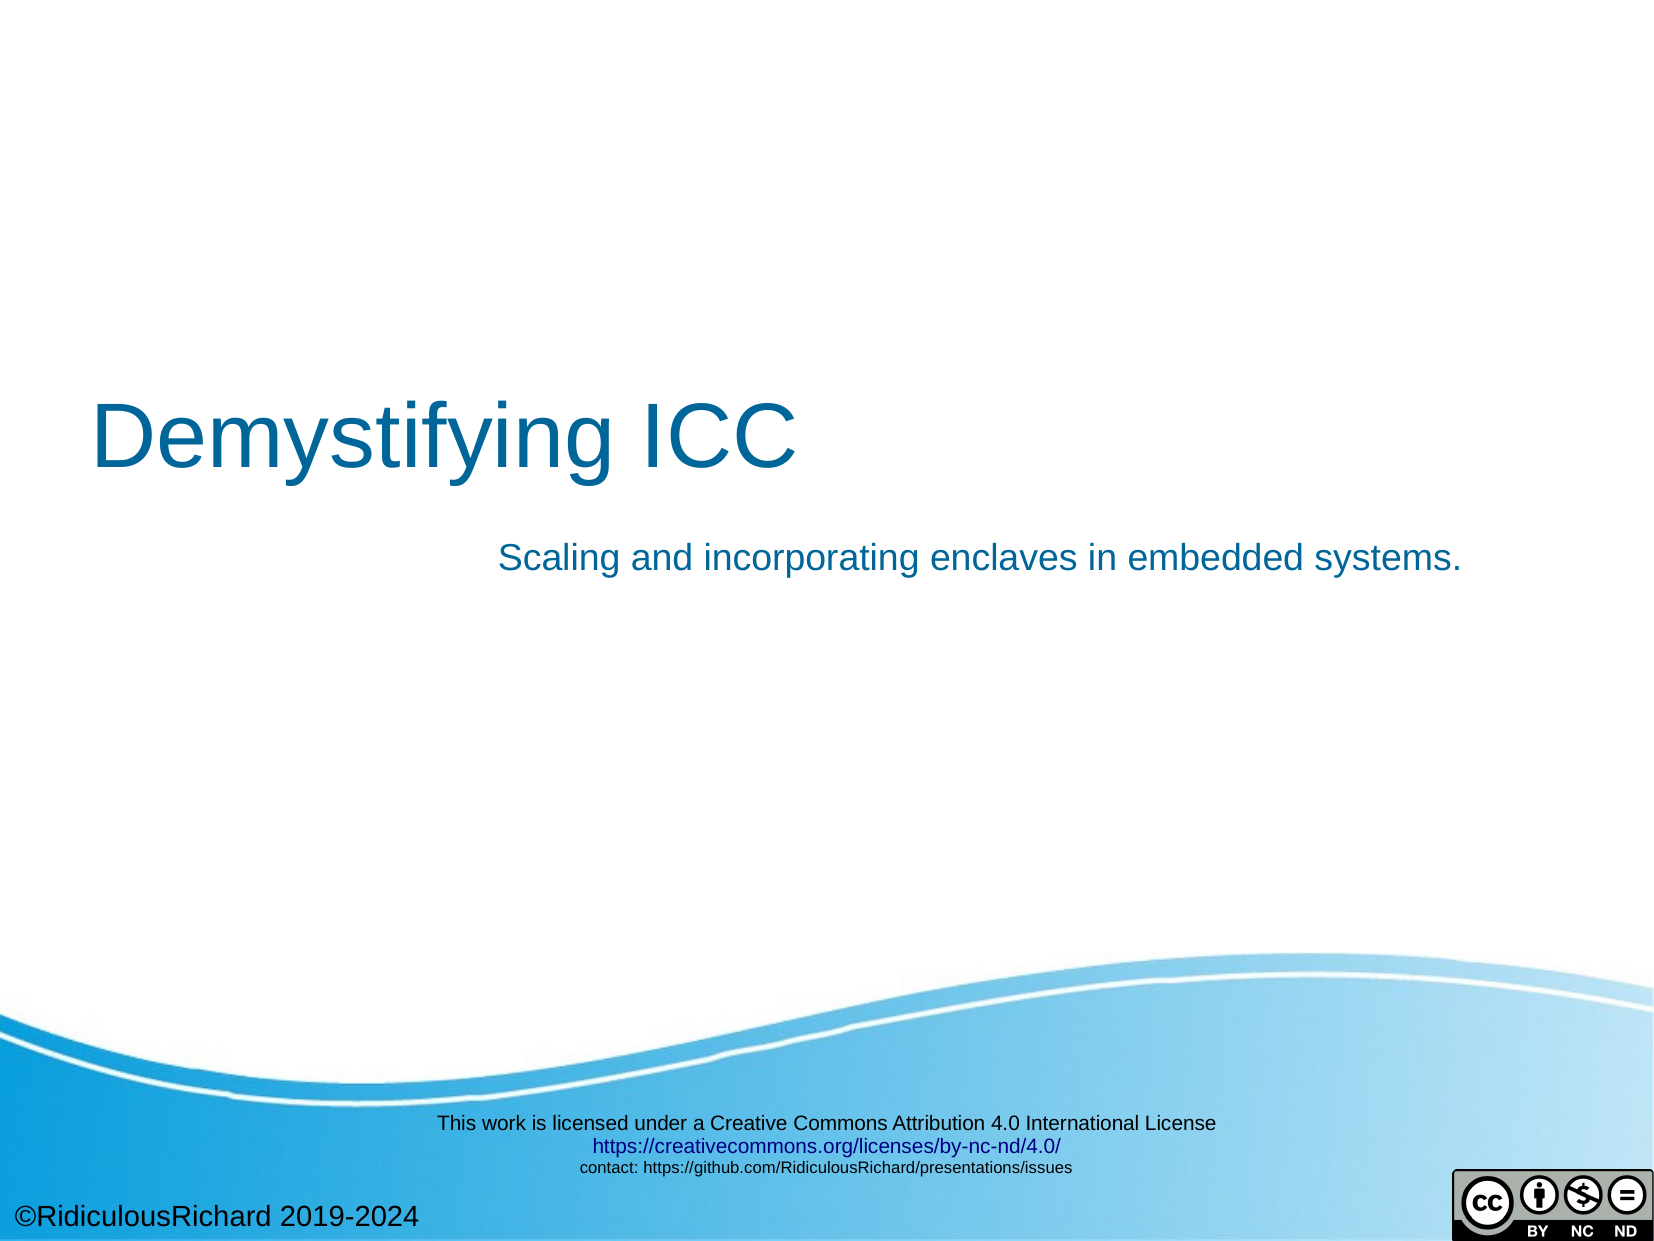

# Demystifying ICC Scaling and incorporating enclaves in embedded systems.